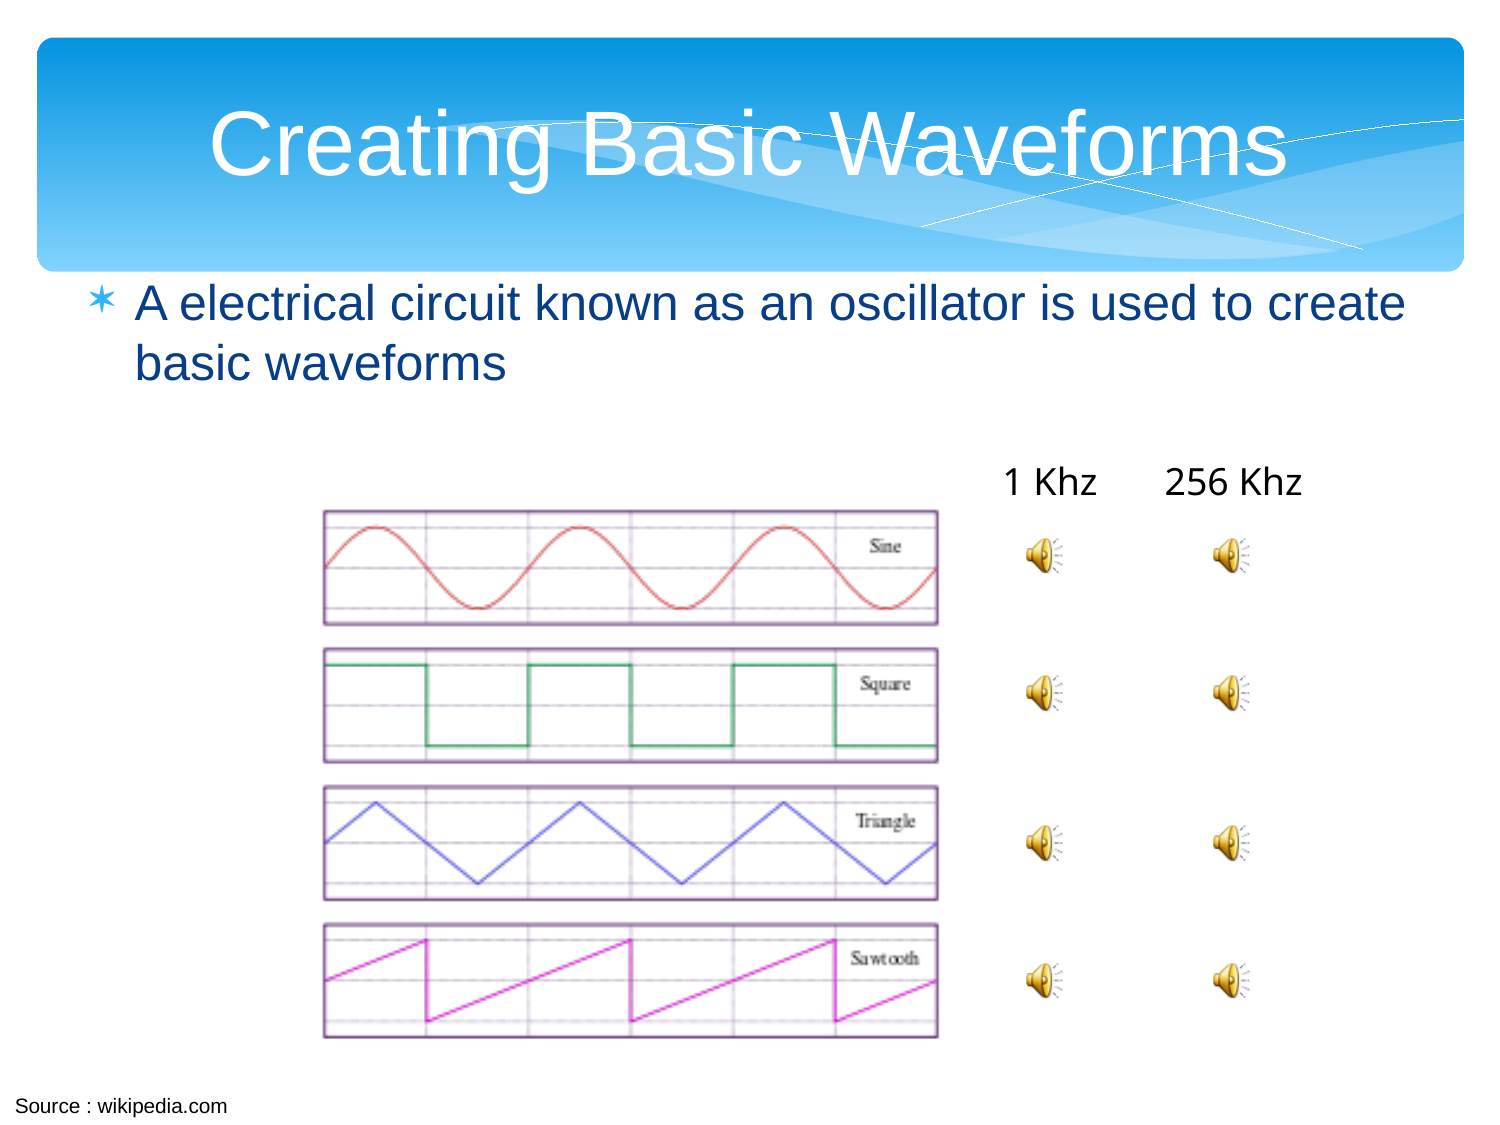

# Creating Basic Waveforms
A electrical circuit known as an oscillator is used to create basic waveforms
1 Khz
256 Khz
Source : wikipedia.com